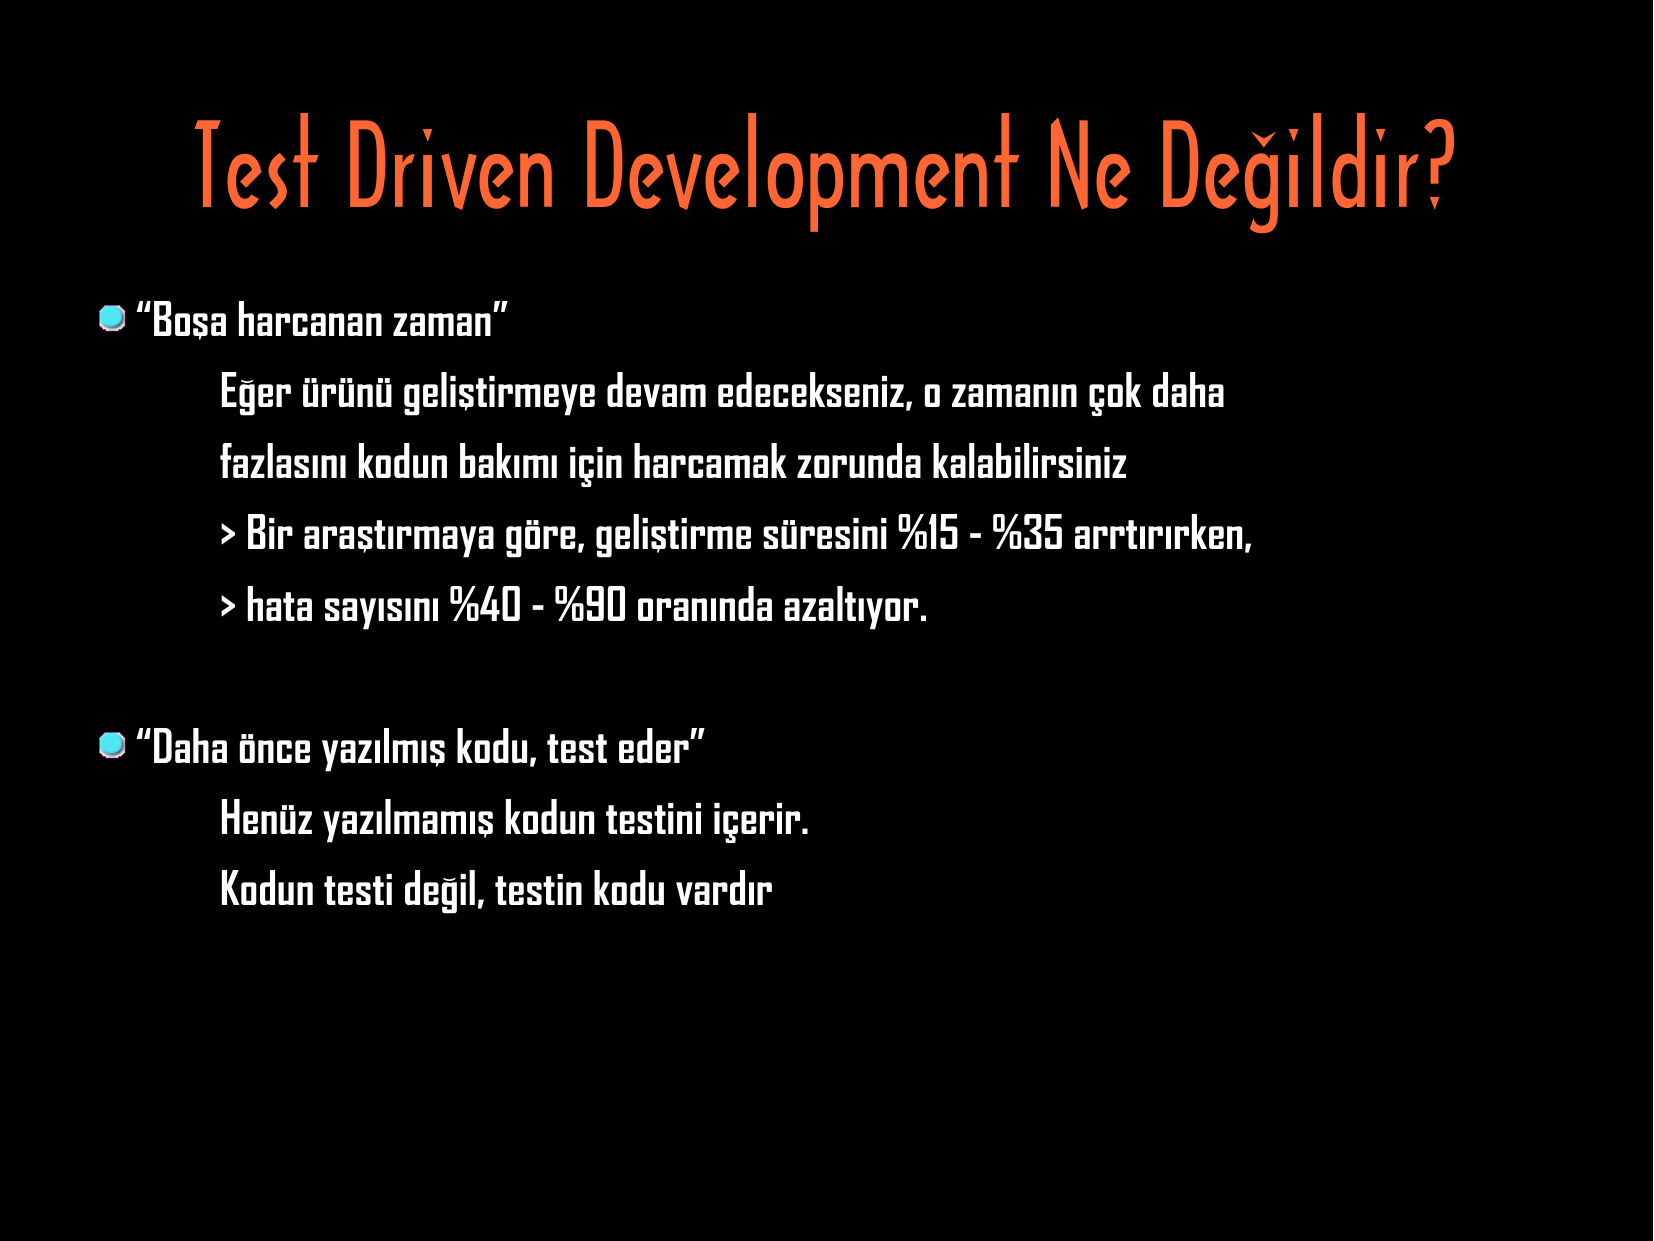

Test Driven Development Ne Değildir?
 “Boşa harcanan zaman”
Eğer ürünü geliştirmeye devam edecekseniz, o zamanın çok daha
fazlasını kodun bakımı için harcamak zorunda kalabilirsiniz
> Bir araştırmaya göre, geliştirme süresini %15 - %35 arrtırırken,
> hata sayısını %40 - %90 oranında azaltıyor.
 “Daha önce yazılmış kodu, test eder”
Henüz yazılmamış kodun testini içerir.
Kodun testi değil, testin kodu vardır